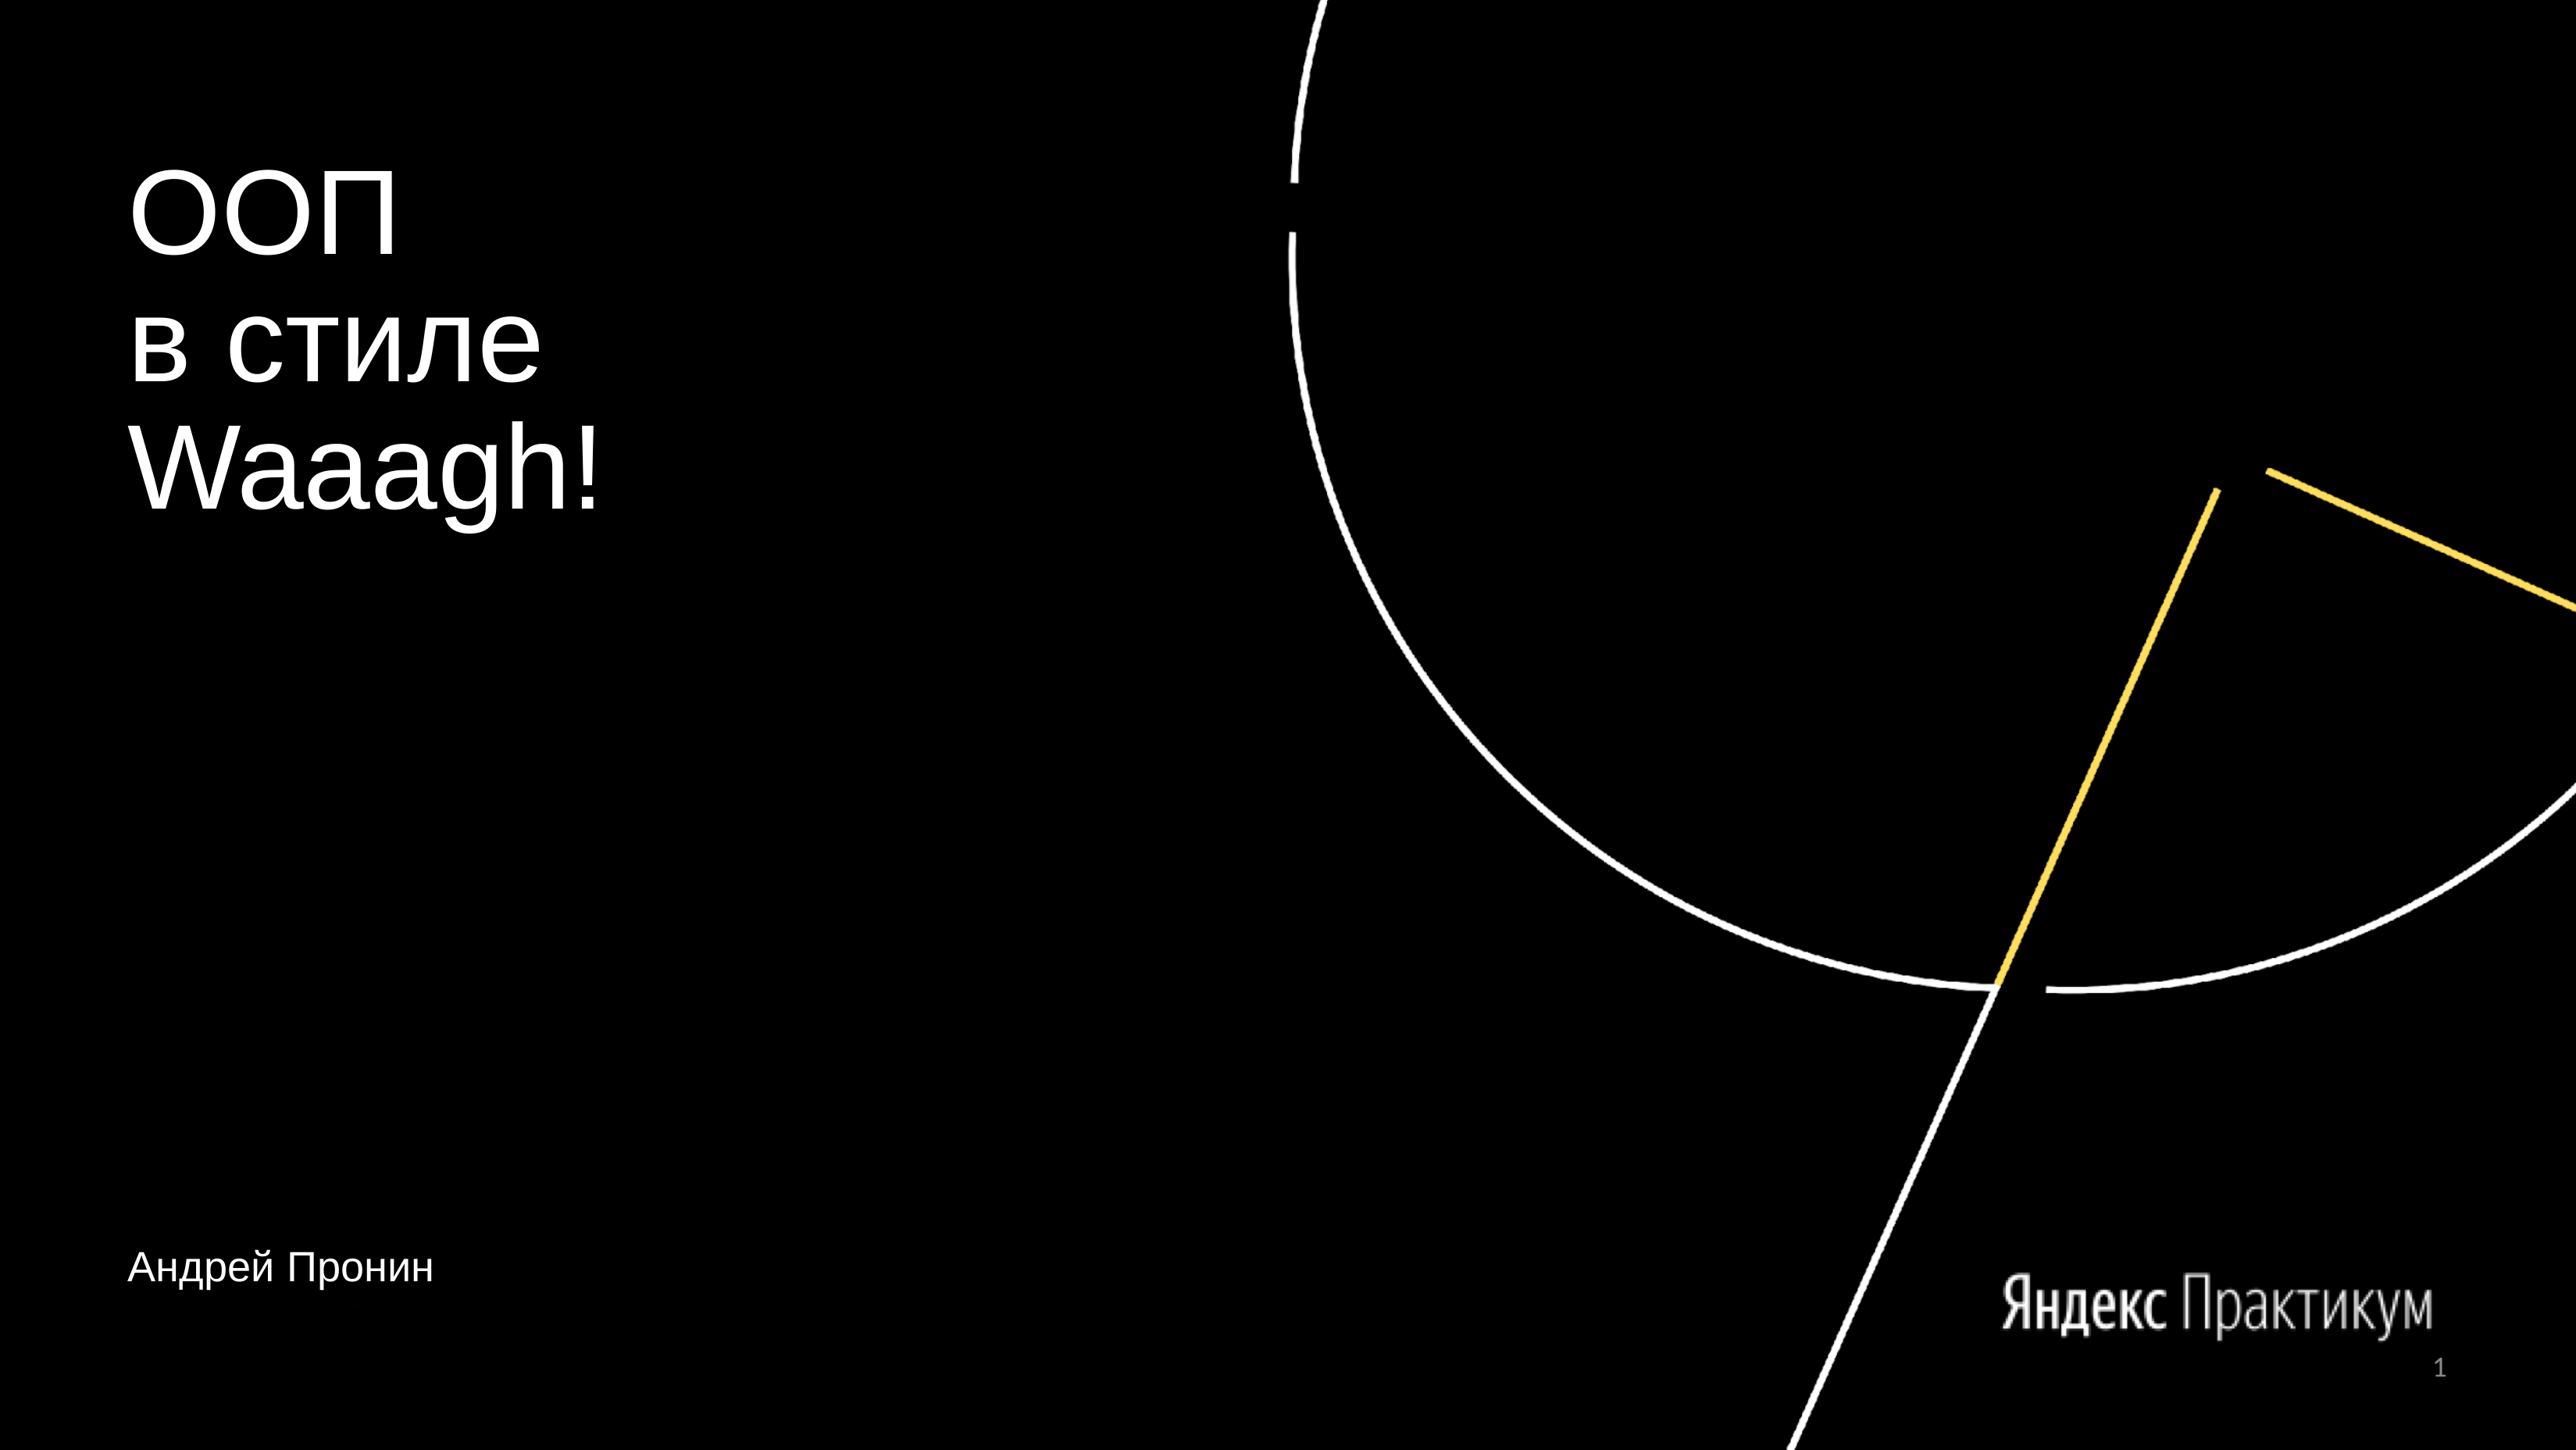

# ООП в стиле Waaagh!
Андрей Пронин